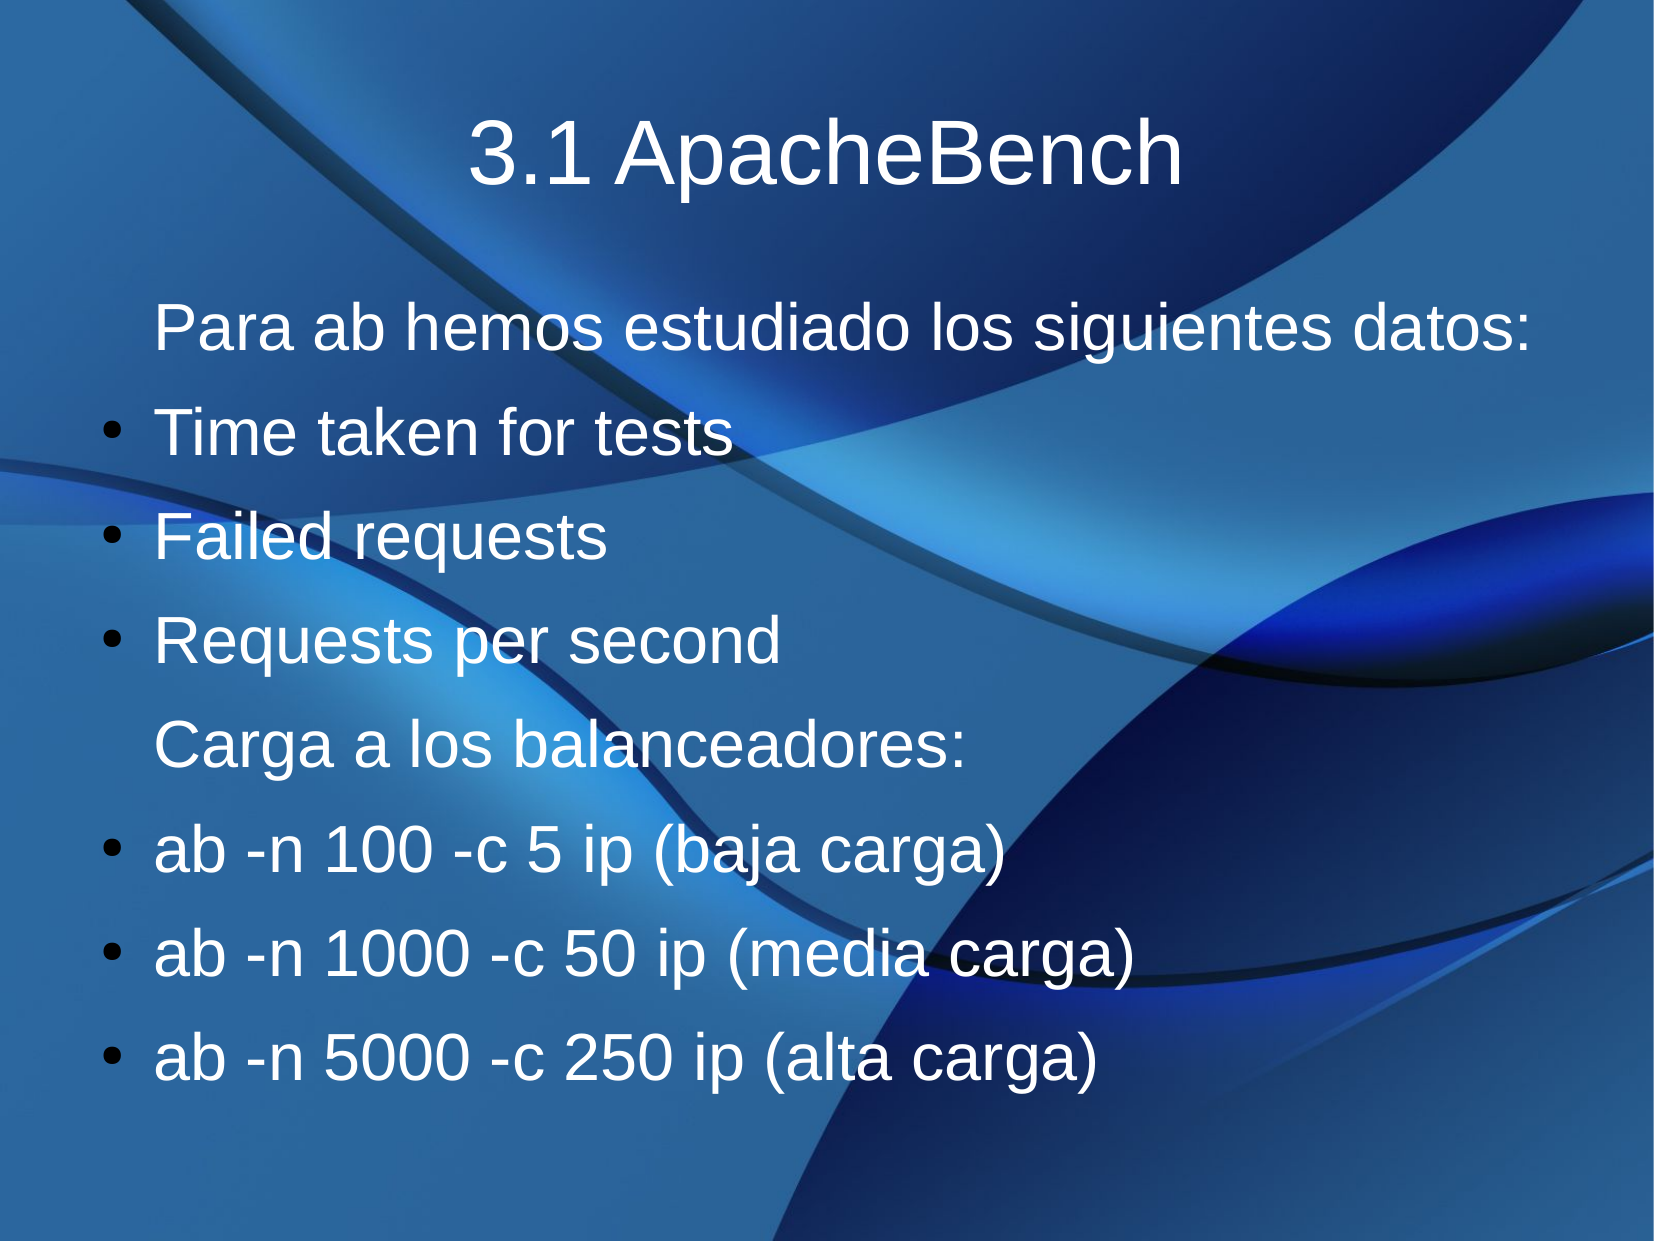

# 3.1 ApacheBench
Para ab hemos estudiado los siguientes datos:
Time taken for tests
Failed requests
Requests per second
Carga a los balanceadores:
ab -n 100 -c 5 ip (baja carga)
ab -n 1000 -c 50 ip (media carga)
ab -n 5000 -c 250 ip (alta carga)